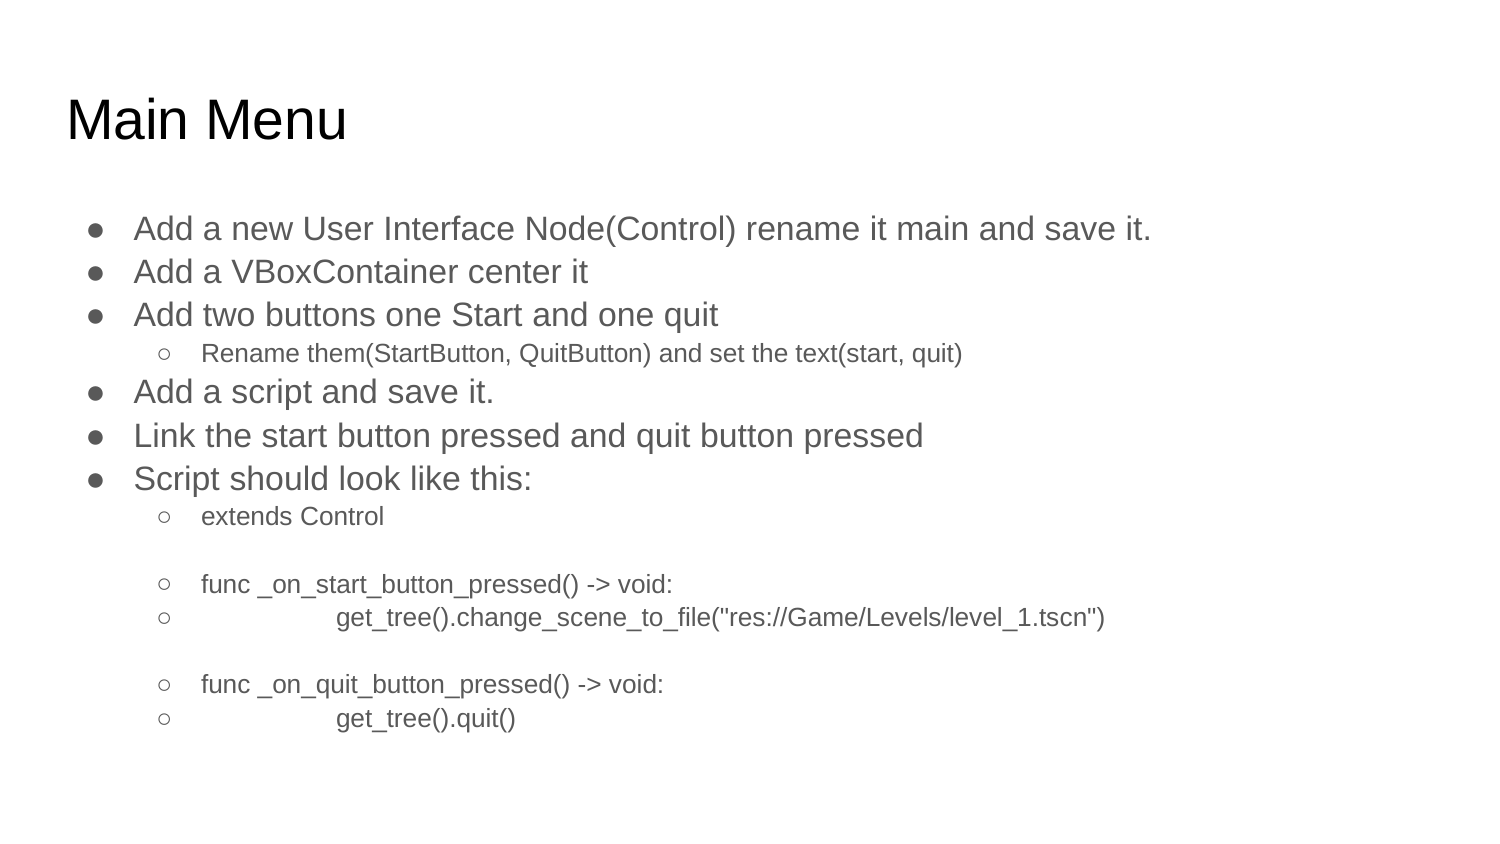

# Main Menu
Add a new User Interface Node(Control) rename it main and save it.
Add a VBoxContainer center it
Add two buttons one Start and one quit
Rename them(StartButton, QuitButton) and set the text(start, quit)
Add a script and save it.
Link the start button pressed and quit button pressed
Script should look like this:
extends Control
func _on_start_button_pressed() -> void:
	get_tree().change_scene_to_file("res://Game/Levels/level_1.tscn")
func _on_quit_button_pressed() -> void:
	get_tree().quit()